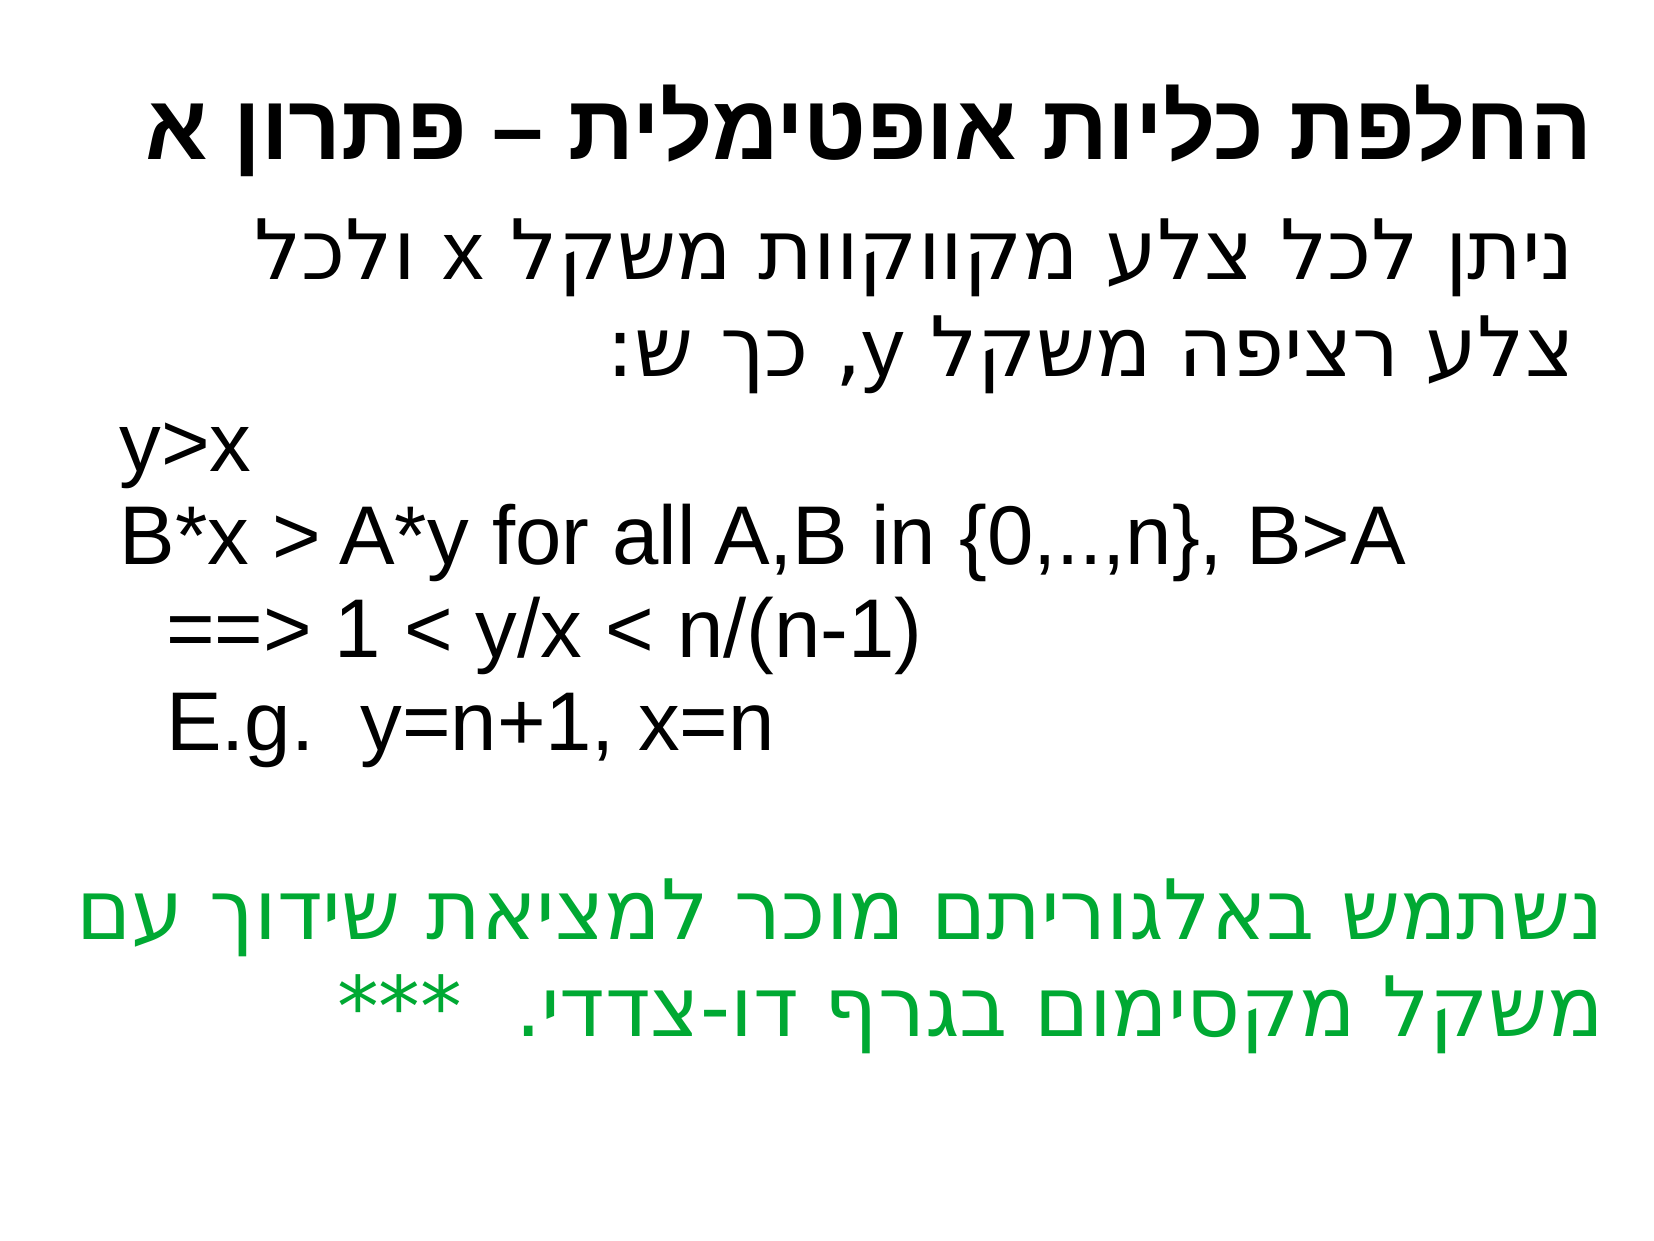

# החלפת כליות אופטימלית – פתרון א
ניתן לכל צלע מקווקוות משקל x ולכל צלע רציפה משקל y, כך ש:
y>x
B*x > A*y for all A,B in {0,..,n}, B>A
 ==> 1 < y/x < n/(n-1)
 E.g. y=n+1, x=n
נשתמש באלגוריתם מוכר למציאת שידוך עם משקל מקסימום בגרף דו-צדדי. ***